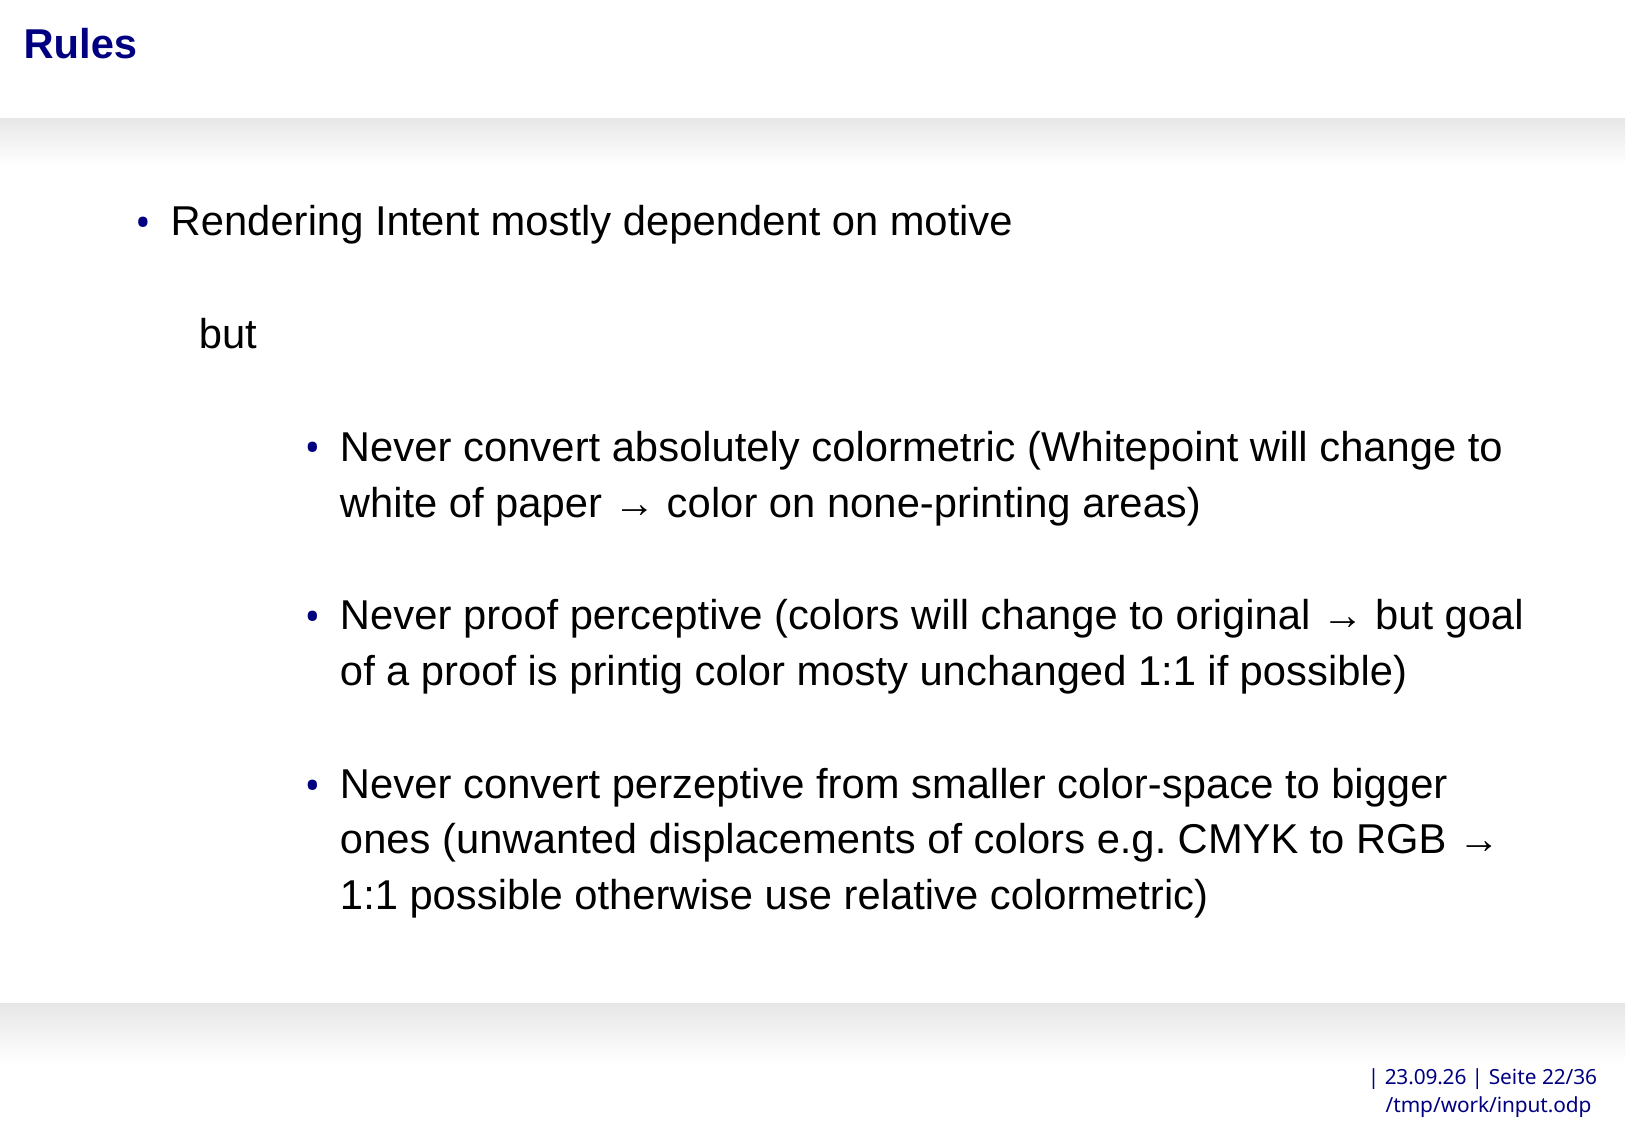

# Rules
Rendering Intent mostly dependent on motive
but
Never convert absolutely colormetric (Whitepoint will change to white of paper → color on none-printing areas)
Never proof perceptive (colors will change to original → but goal of a proof is printig color mosty unchanged 1:1 if possible)
Never convert perzeptive from smaller color-space to bigger ones (unwanted displacements of colors e.g. CMYK to RGB → 1:1 possible otherwise use relative colormetric)